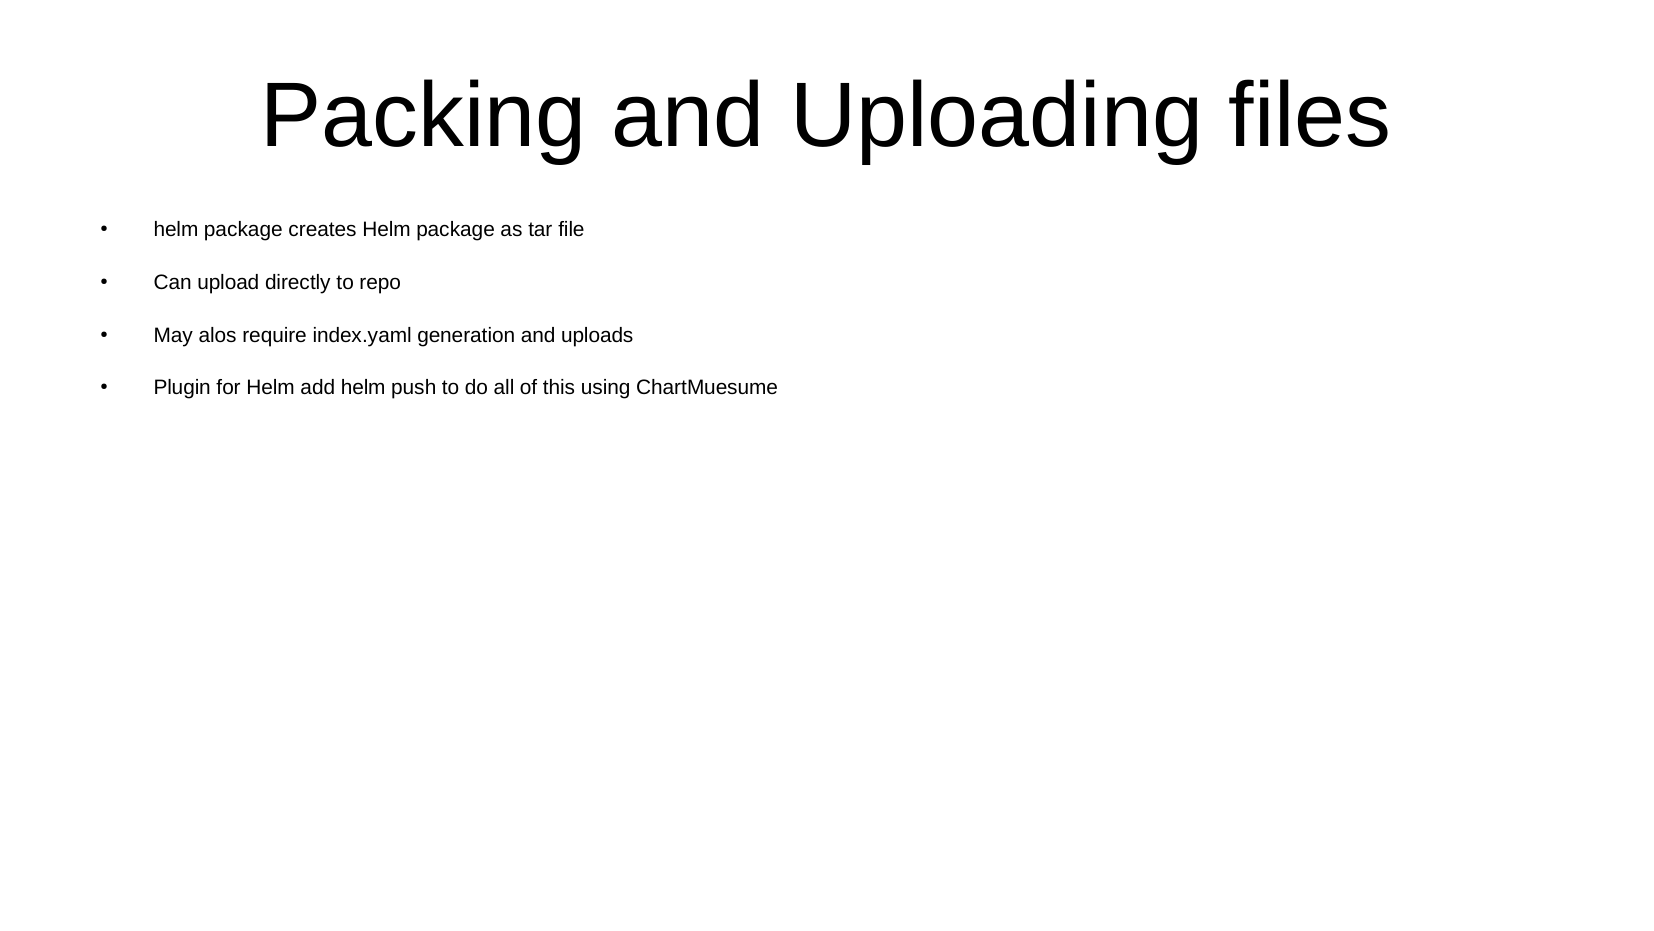

# Packing and Uploading files
helm package creates Helm package as tar file
Can upload directly to repo
May alos require index.yaml generation and uploads
Plugin for Helm add helm push to do all of this using ChartMuesume